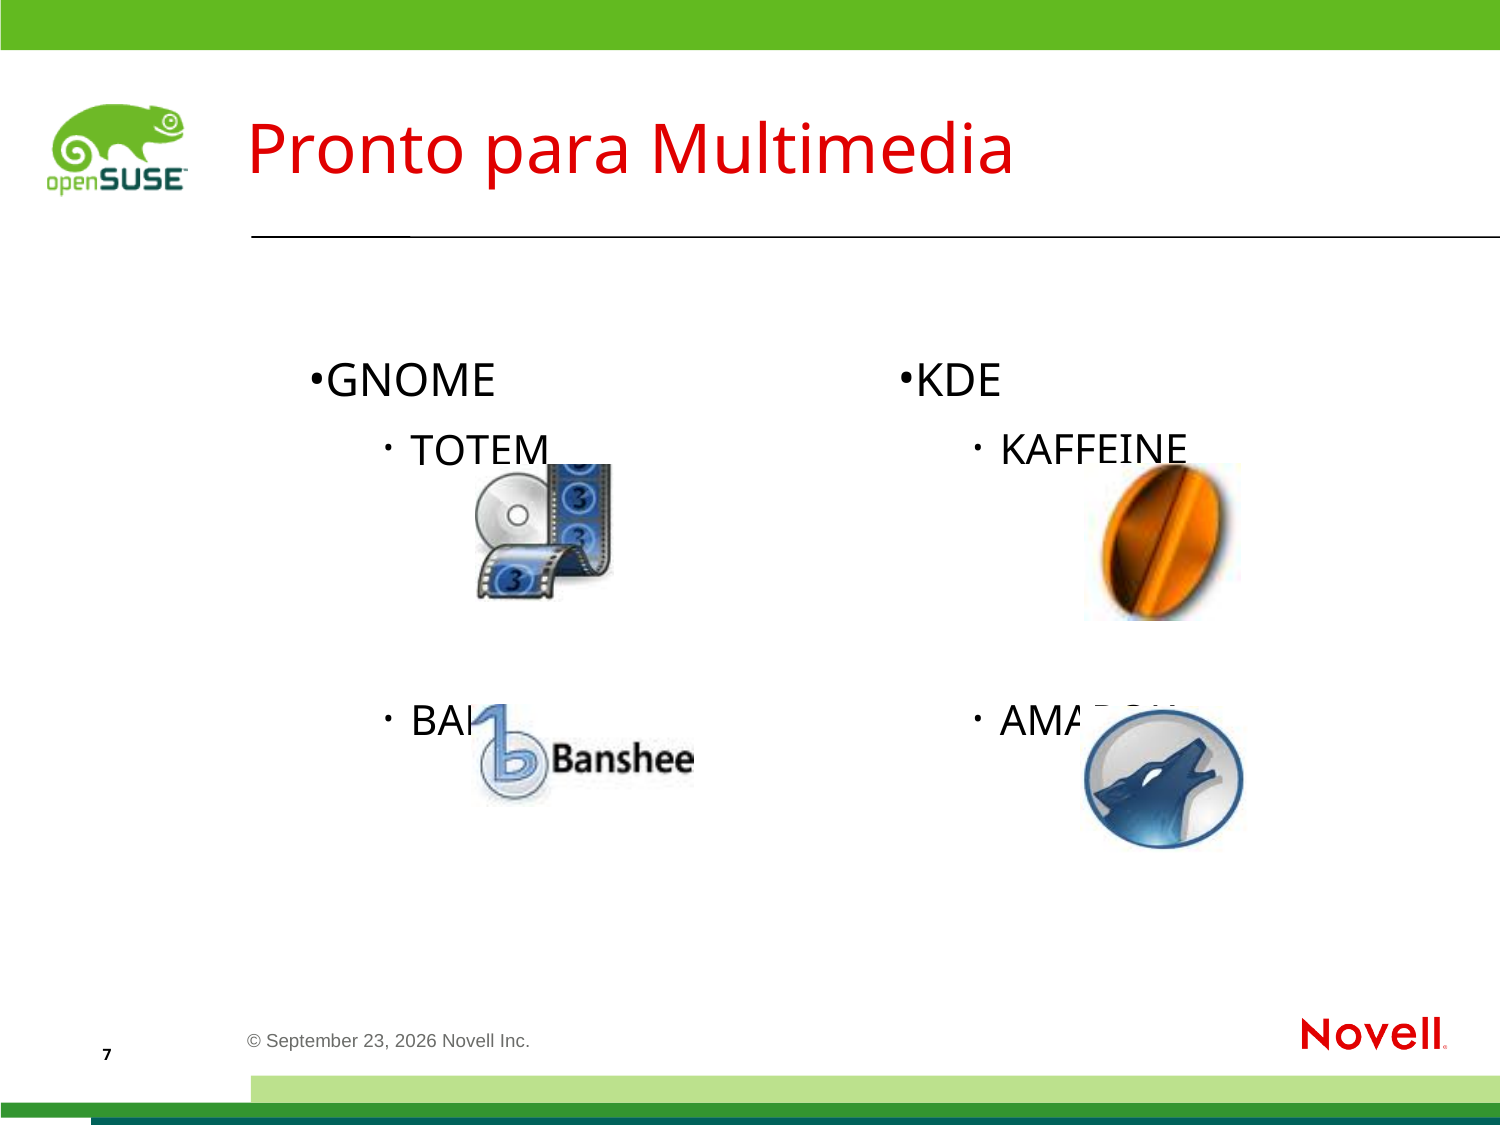

# Pronto para Multimedia
KDE
KAFFEINE
AMAROK
GNOME
TOTEM
BANSHEE